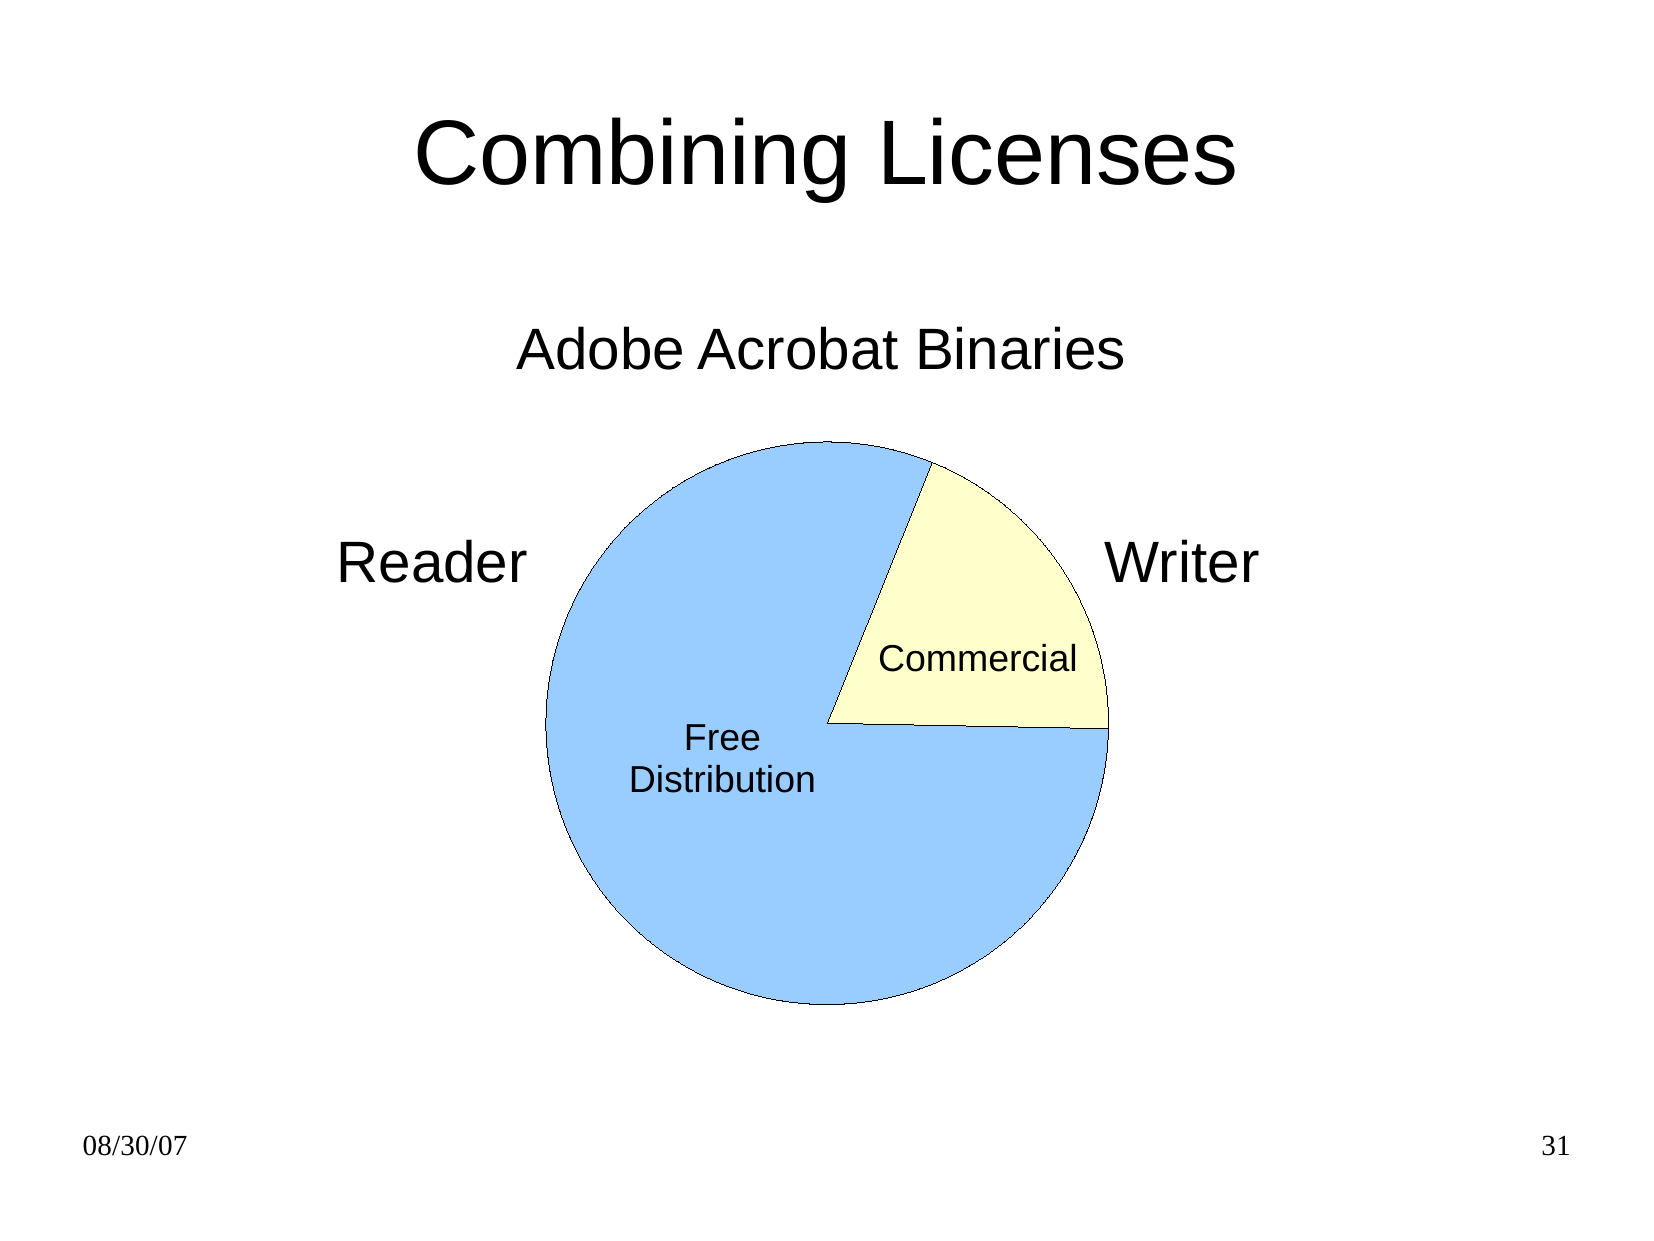

# Combining Licenses
Adobe Acrobat Binaries
Reader
Writer
Commercial
Free Distribution
08/30/07
31